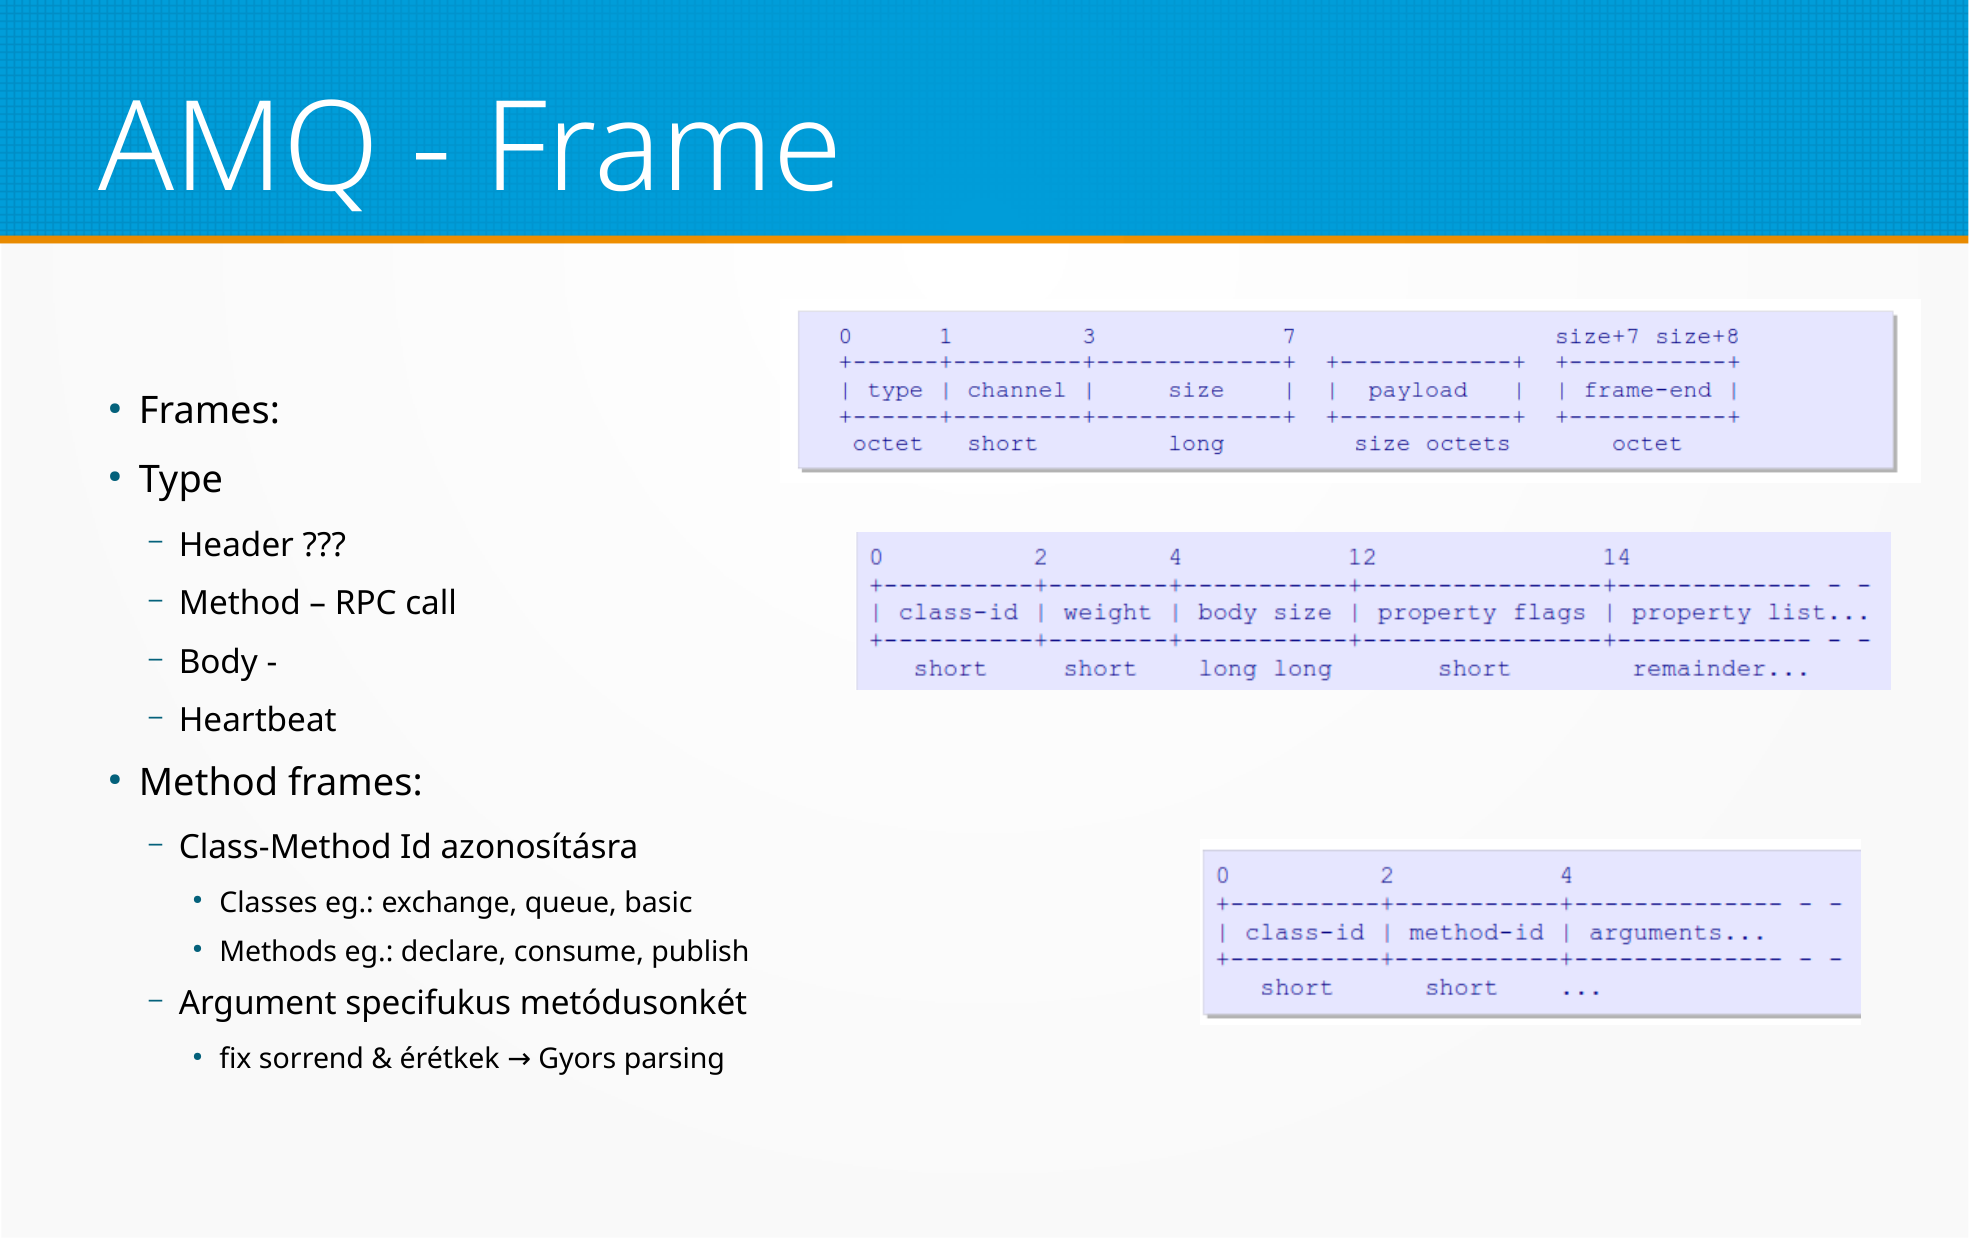

# AMQ - Frame
Frames:
Type
Header ???
Method – RPC call
Body -
Heartbeat
Method frames:
Class-Method Id azonosításra
Classes eg.: exchange, queue, basic
Methods eg.: declare, consume, publish
Argument specifukus metódusonkét
fix sorrend & érétkek → Gyors parsing